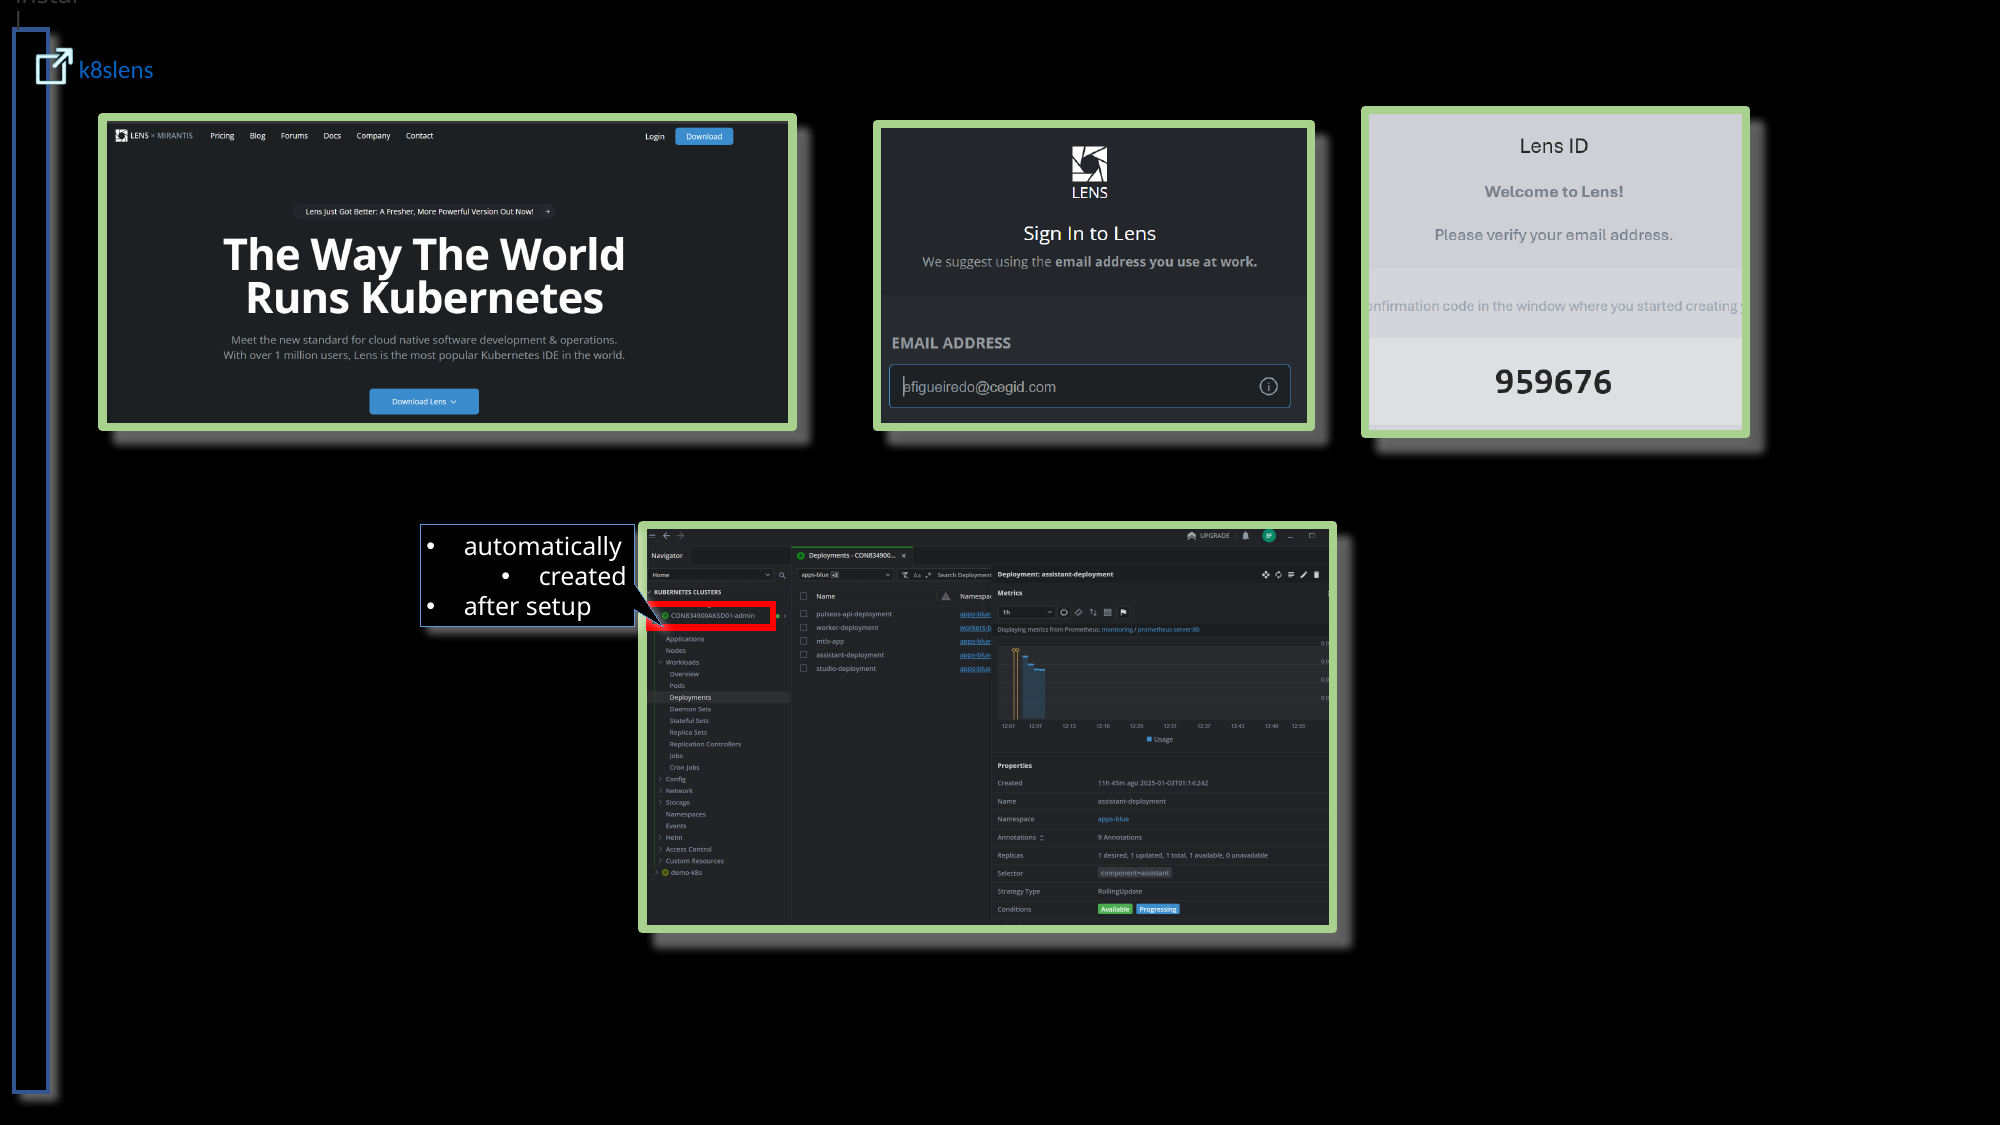

# 3.2 install
k8slens
automatically
created
after setup